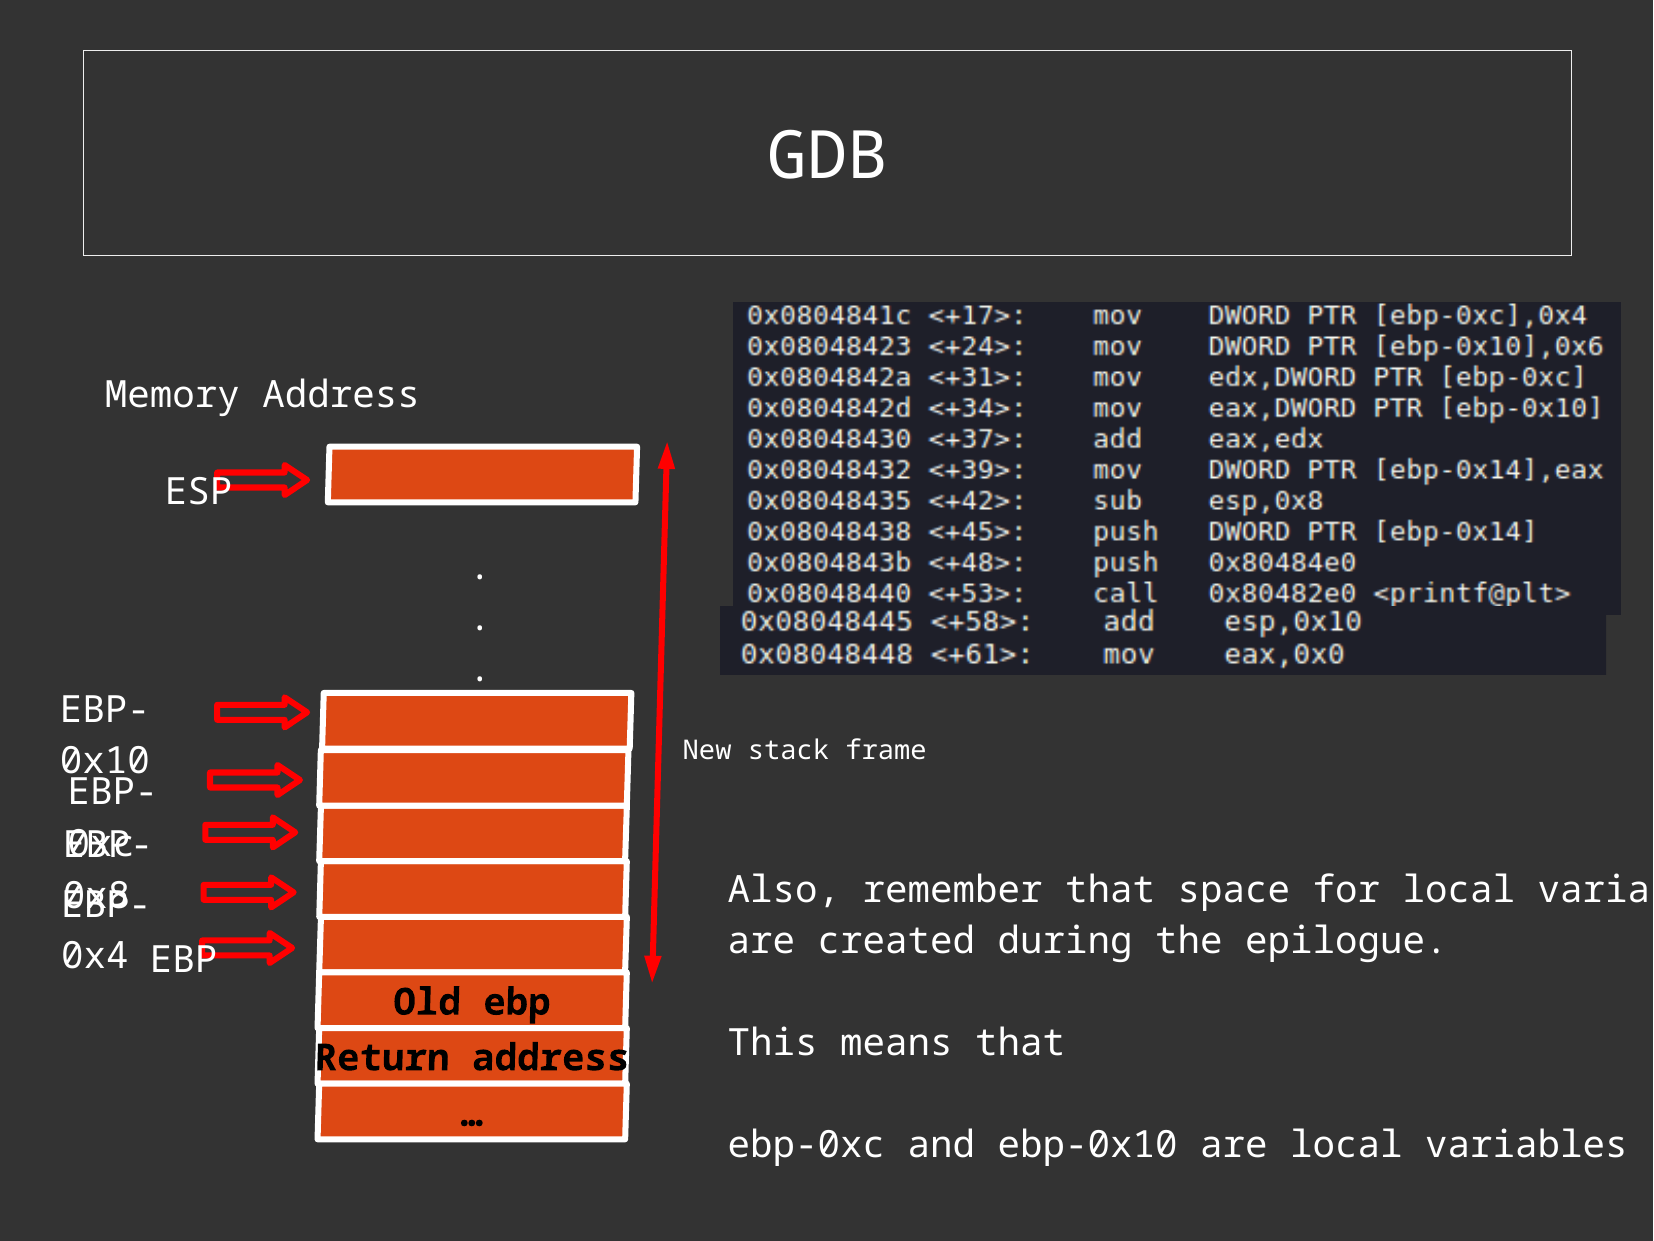

GDB
Memory Address
 ESP
.
.
.
EBP-0x10
New stack frame
EBP-0xc
EBP-0x8
Also, remember that space for local variables
are created during the epilogue.
This means that
ebp-0xc and ebp-0x10 are local variables
EBP-0x4
 EBP
Old ebp
Return address
…